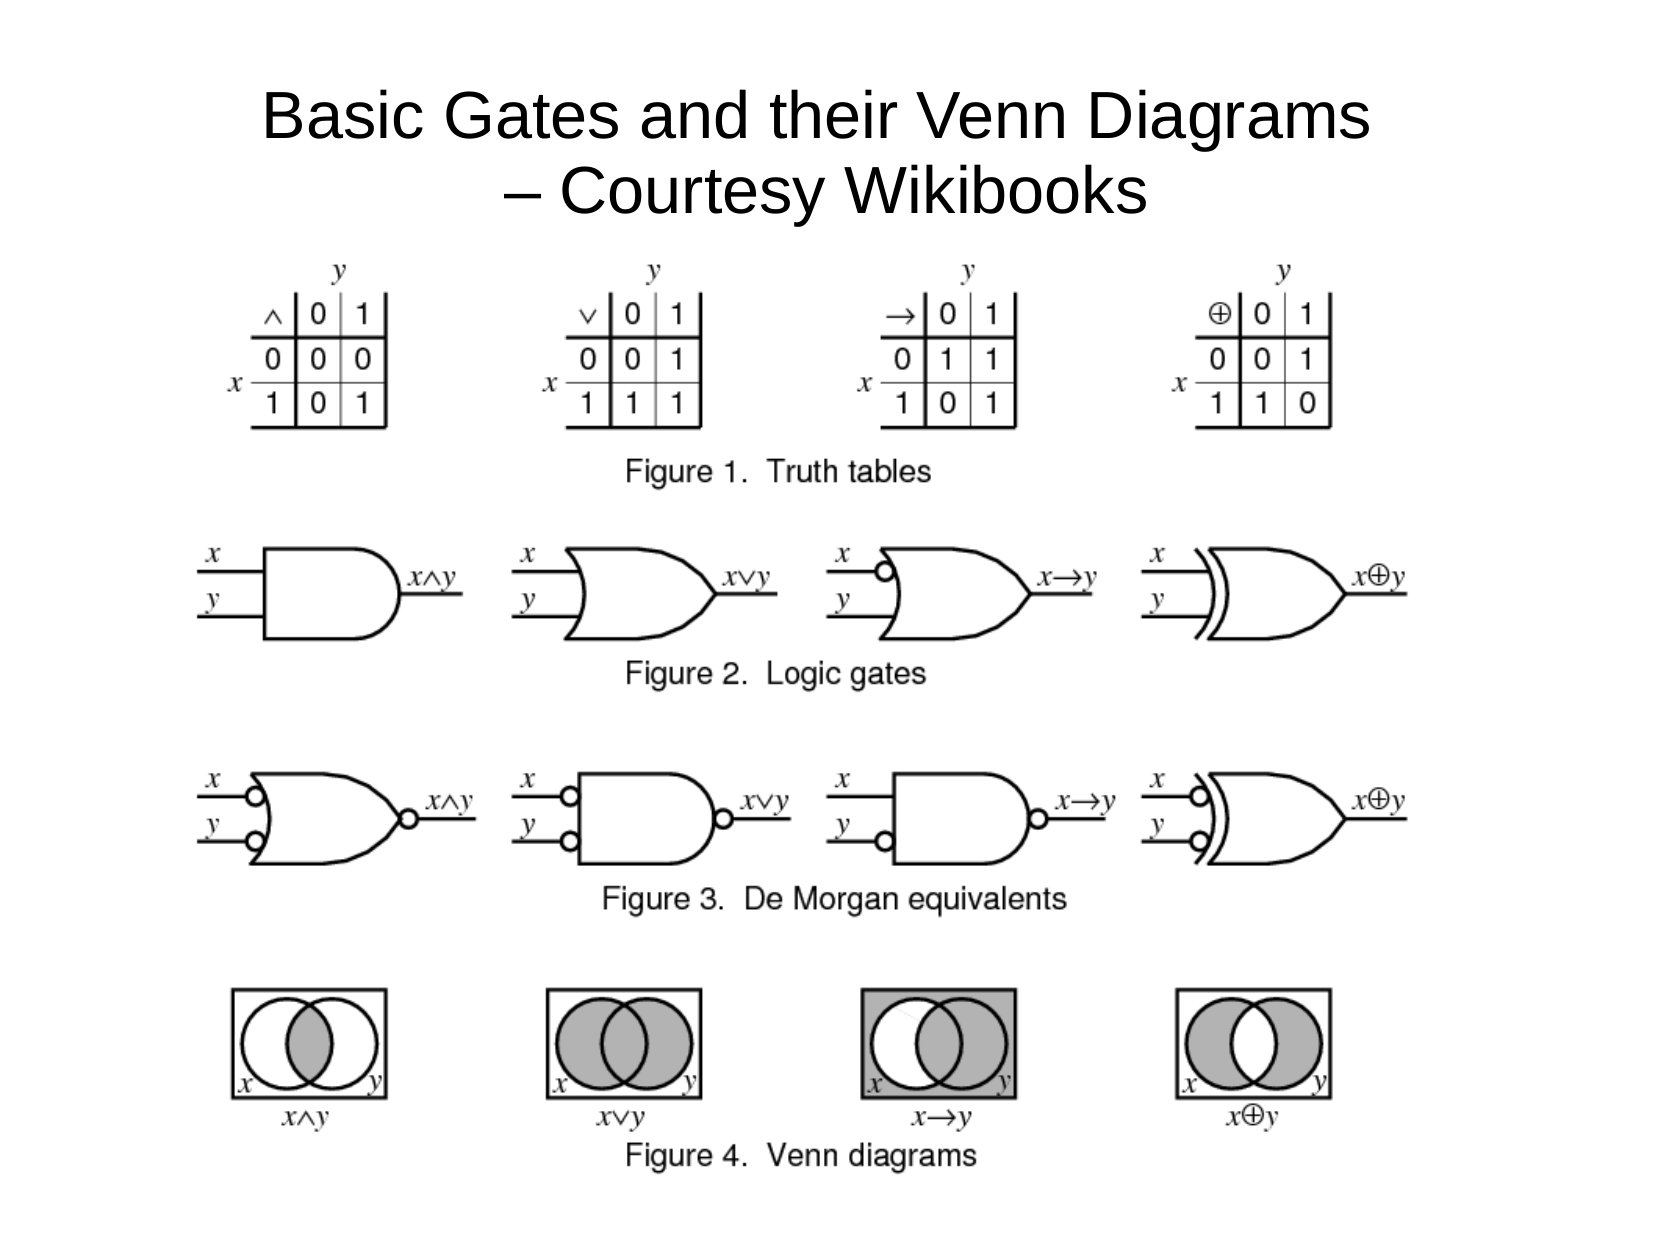

# Basic Gates and their Venn Diagrams – Courtesy Wikibooks